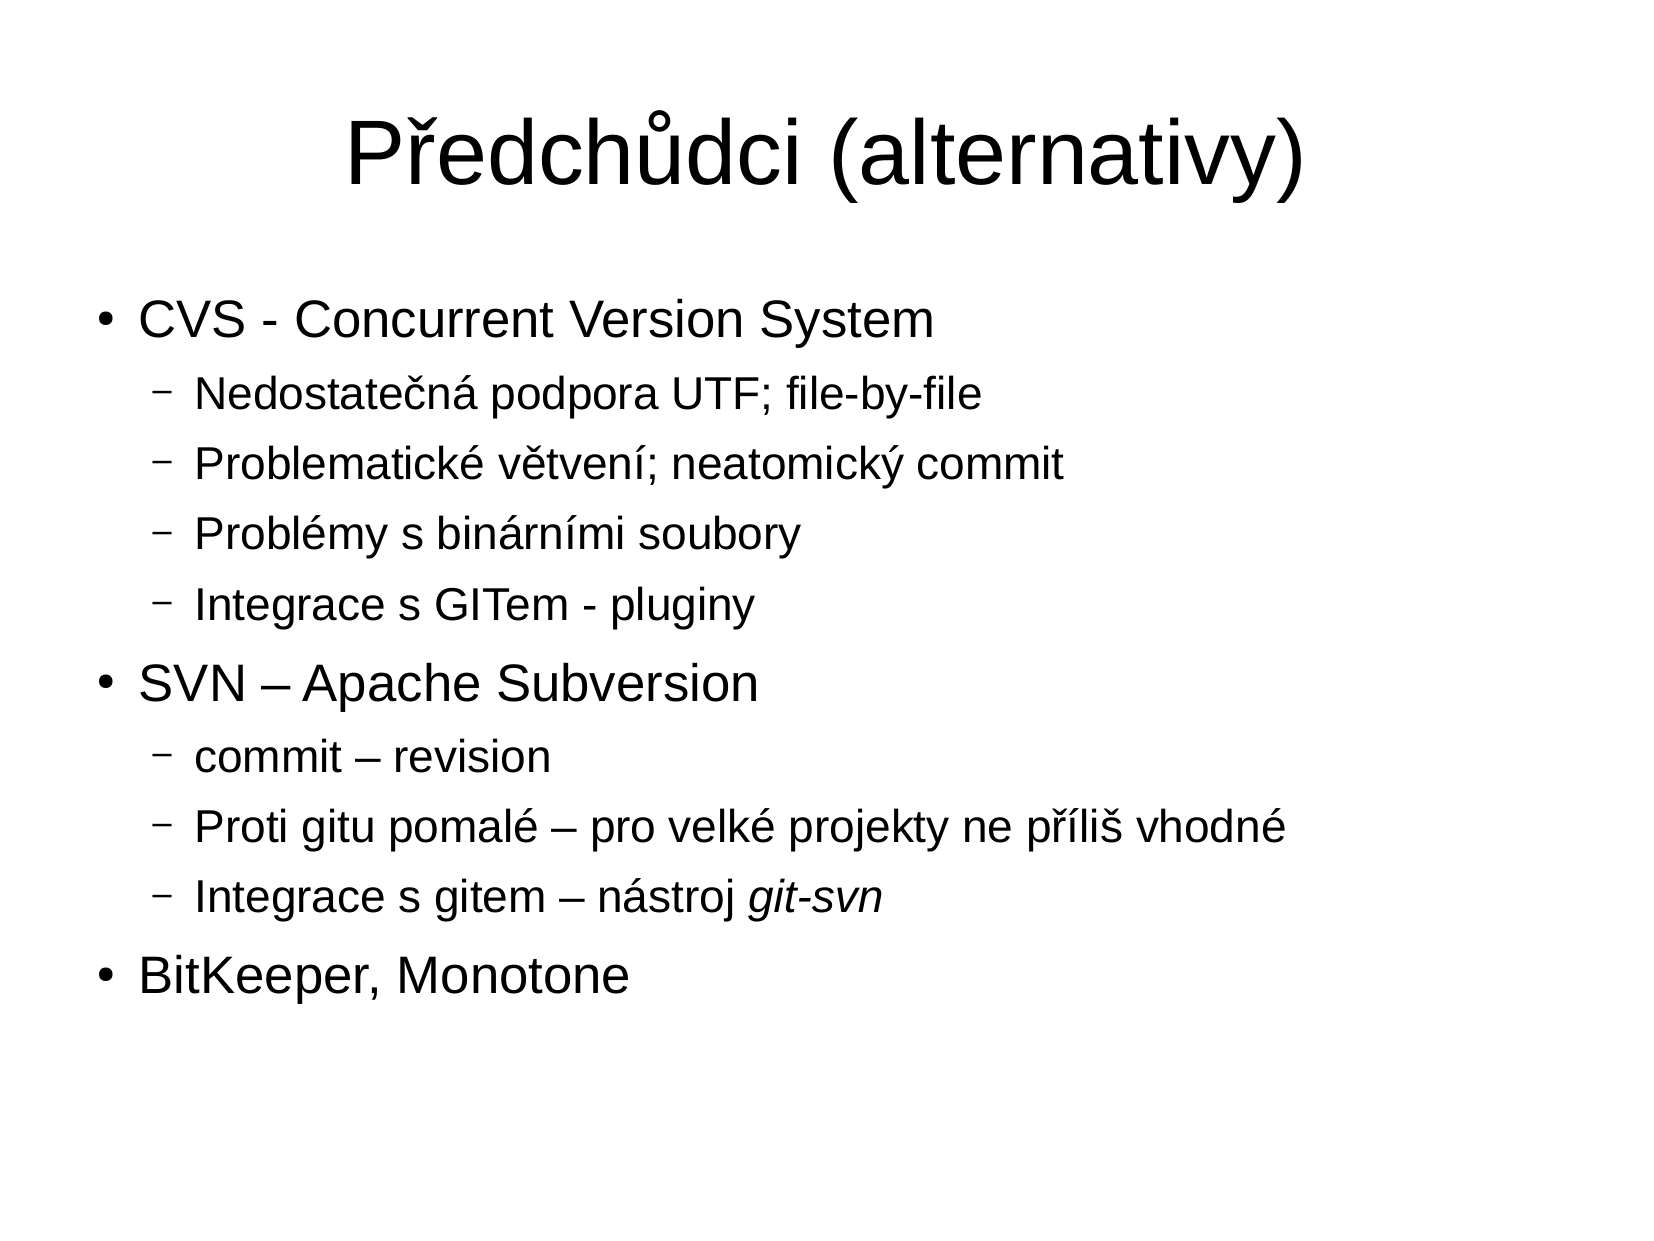

# Předchůdci (alternativy)
CVS - Concurrent Version System
Nedostatečná podpora UTF; file-by-file
Problematické větvení; neatomický commit
Problémy s binárními soubory
Integrace s GITem - pluginy
SVN – Apache Subversion
commit – revision
Proti gitu pomalé – pro velké projekty ne příliš vhodné
Integrace s gitem – nástroj git-svn
BitKeeper, Monotone